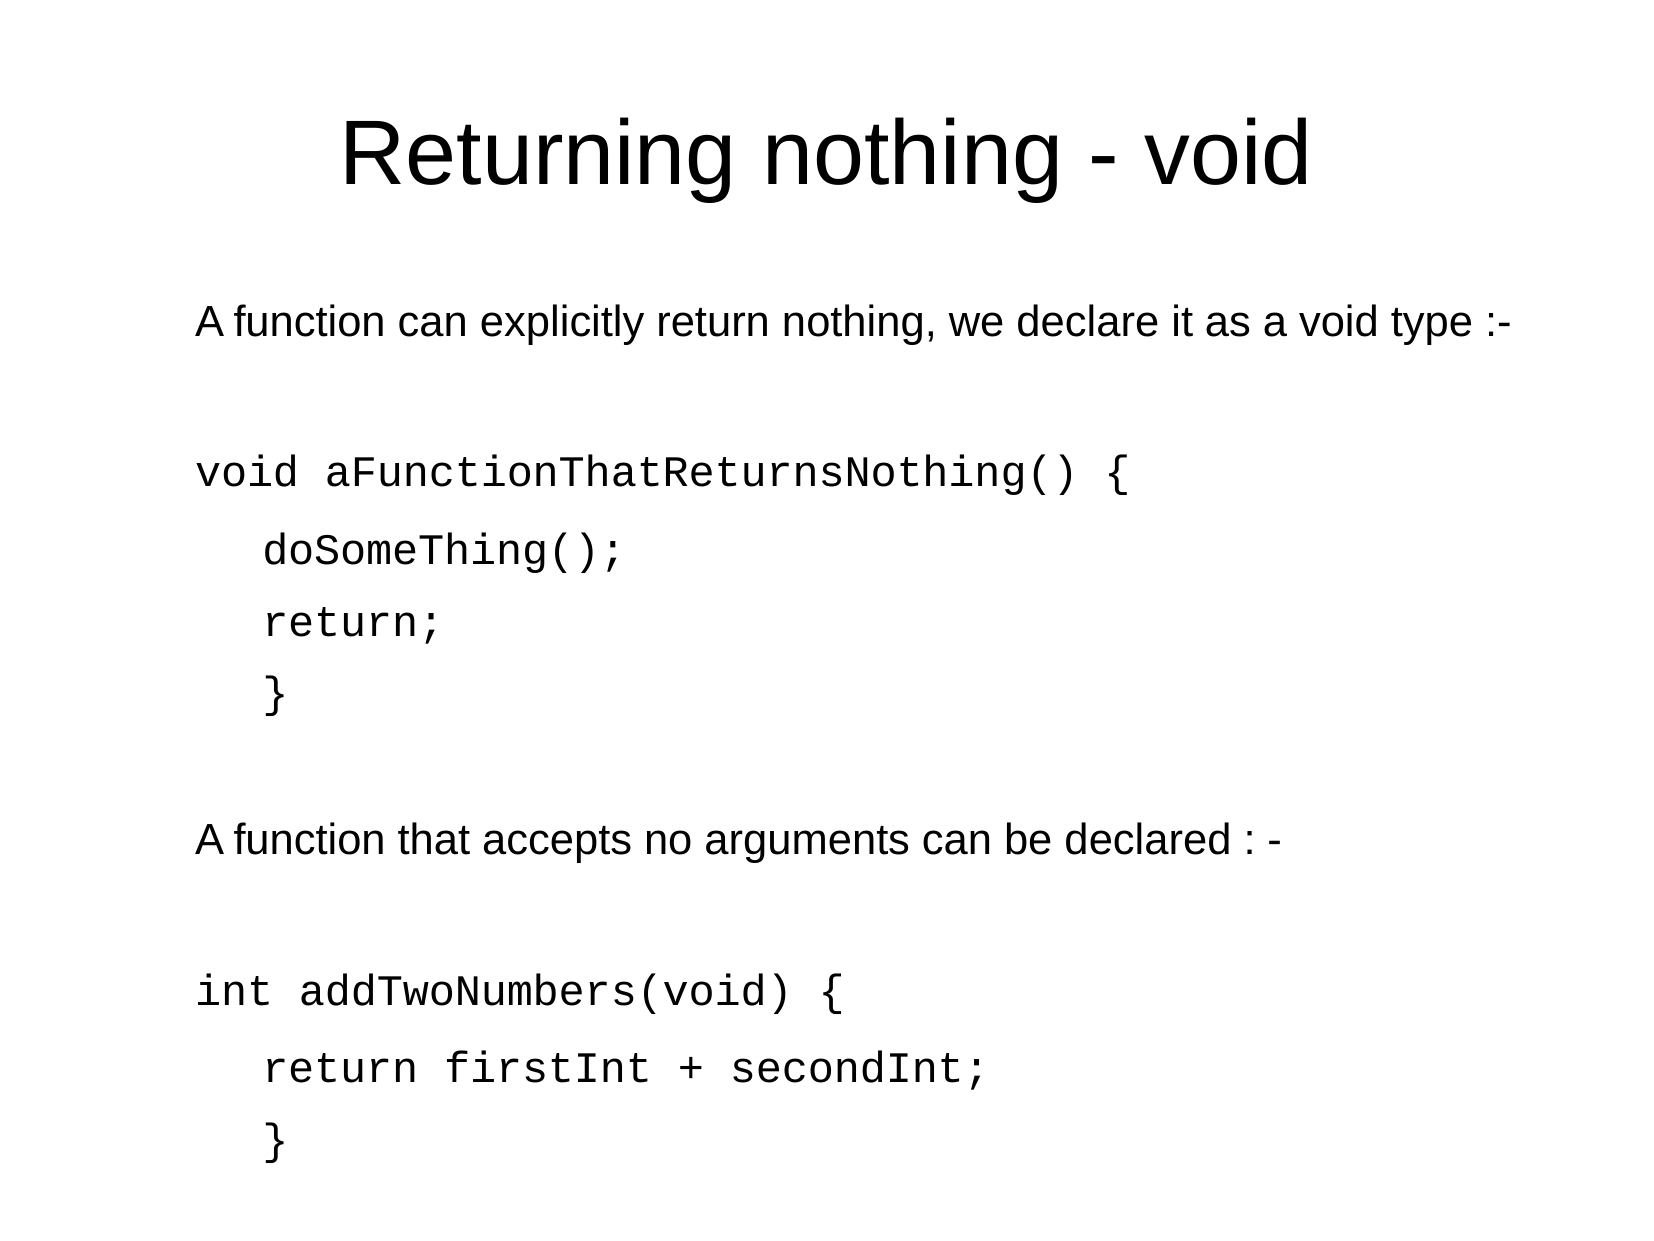

# Returning nothing - void
A function can explicitly return nothing, we declare it as a void type :-
void aFunctionThatReturnsNothing() {
doSomeThing();
return;
}
A function that accepts no arguments can be declared : -
int addTwoNumbers(void) {
return firstInt + secondInt;
}